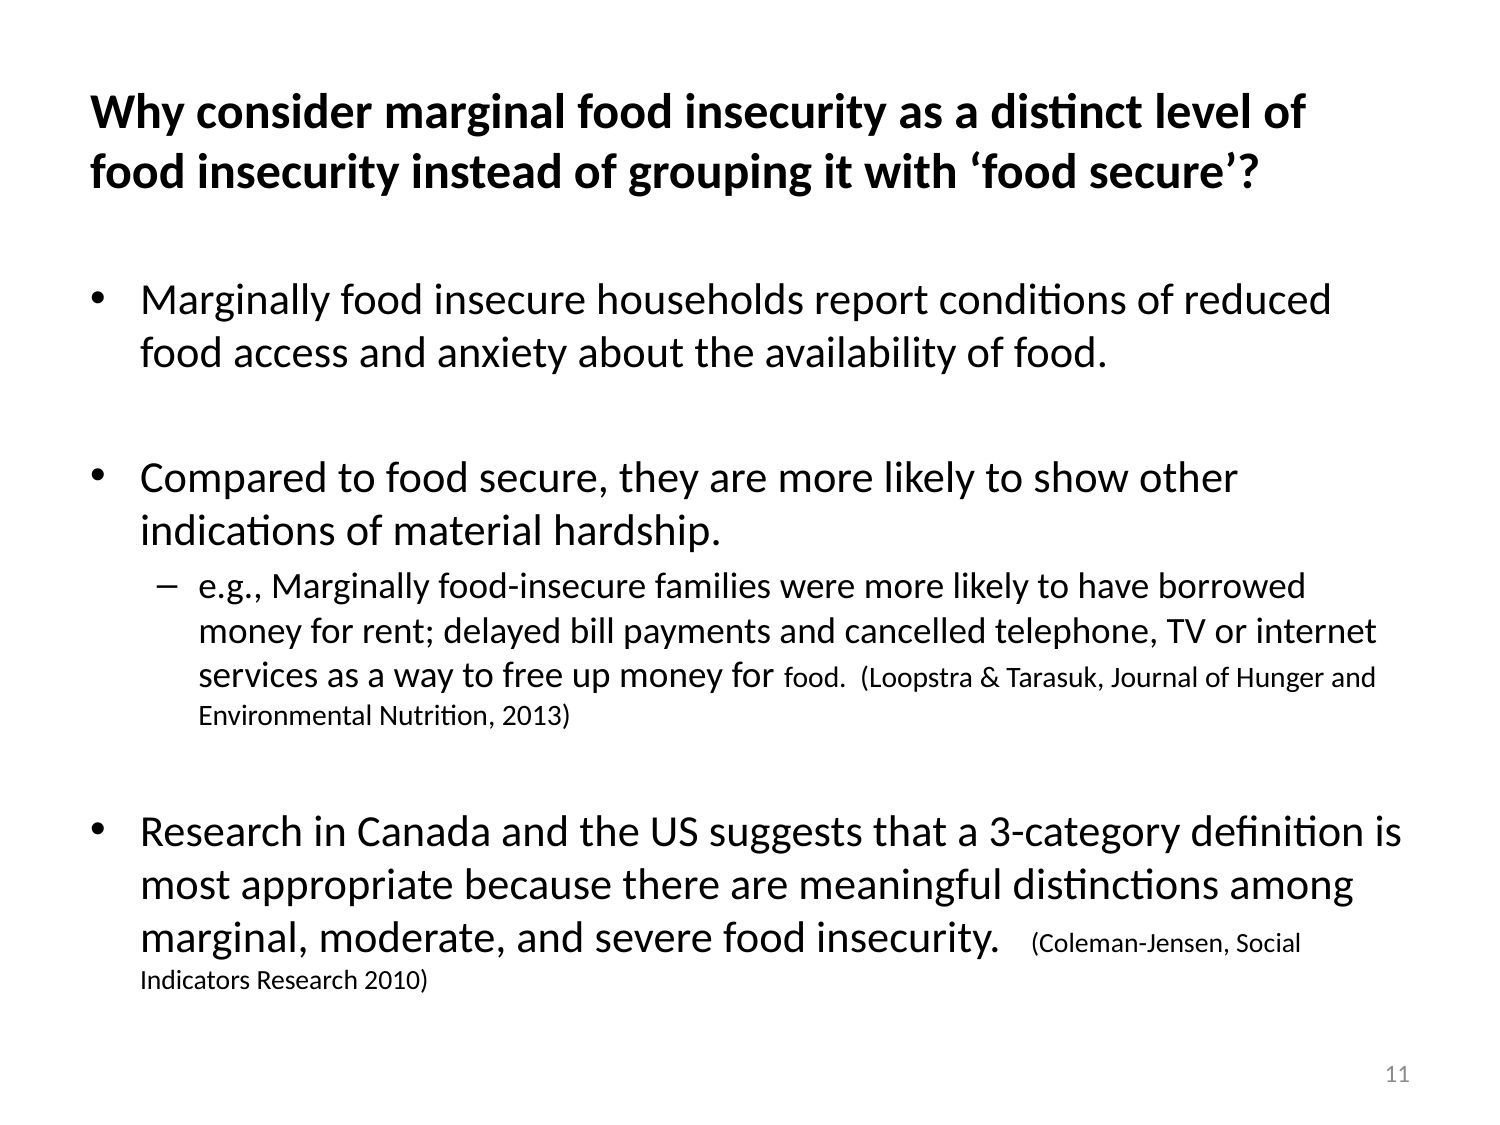

# Why consider marginal food insecurity as a distinct level of food insecurity instead of grouping it with ‘food secure’?
Marginally food insecure households report conditions of reduced food access and anxiety about the availability of food.
Compared to food secure, they are more likely to show other indications of material hardship.
e.g., Marginally food-insecure families were more likely to have borrowed money for rent; delayed bill payments and cancelled telephone, TV or internet services as a way to free up money for food. (Loopstra & Tarasuk, Journal of Hunger and Environmental Nutrition, 2013)
Research in Canada and the US suggests that a 3-category definition is most appropriate because there are meaningful distinctions among marginal, moderate, and severe food insecurity. (Coleman-Jensen, Social Indicators Research 2010)